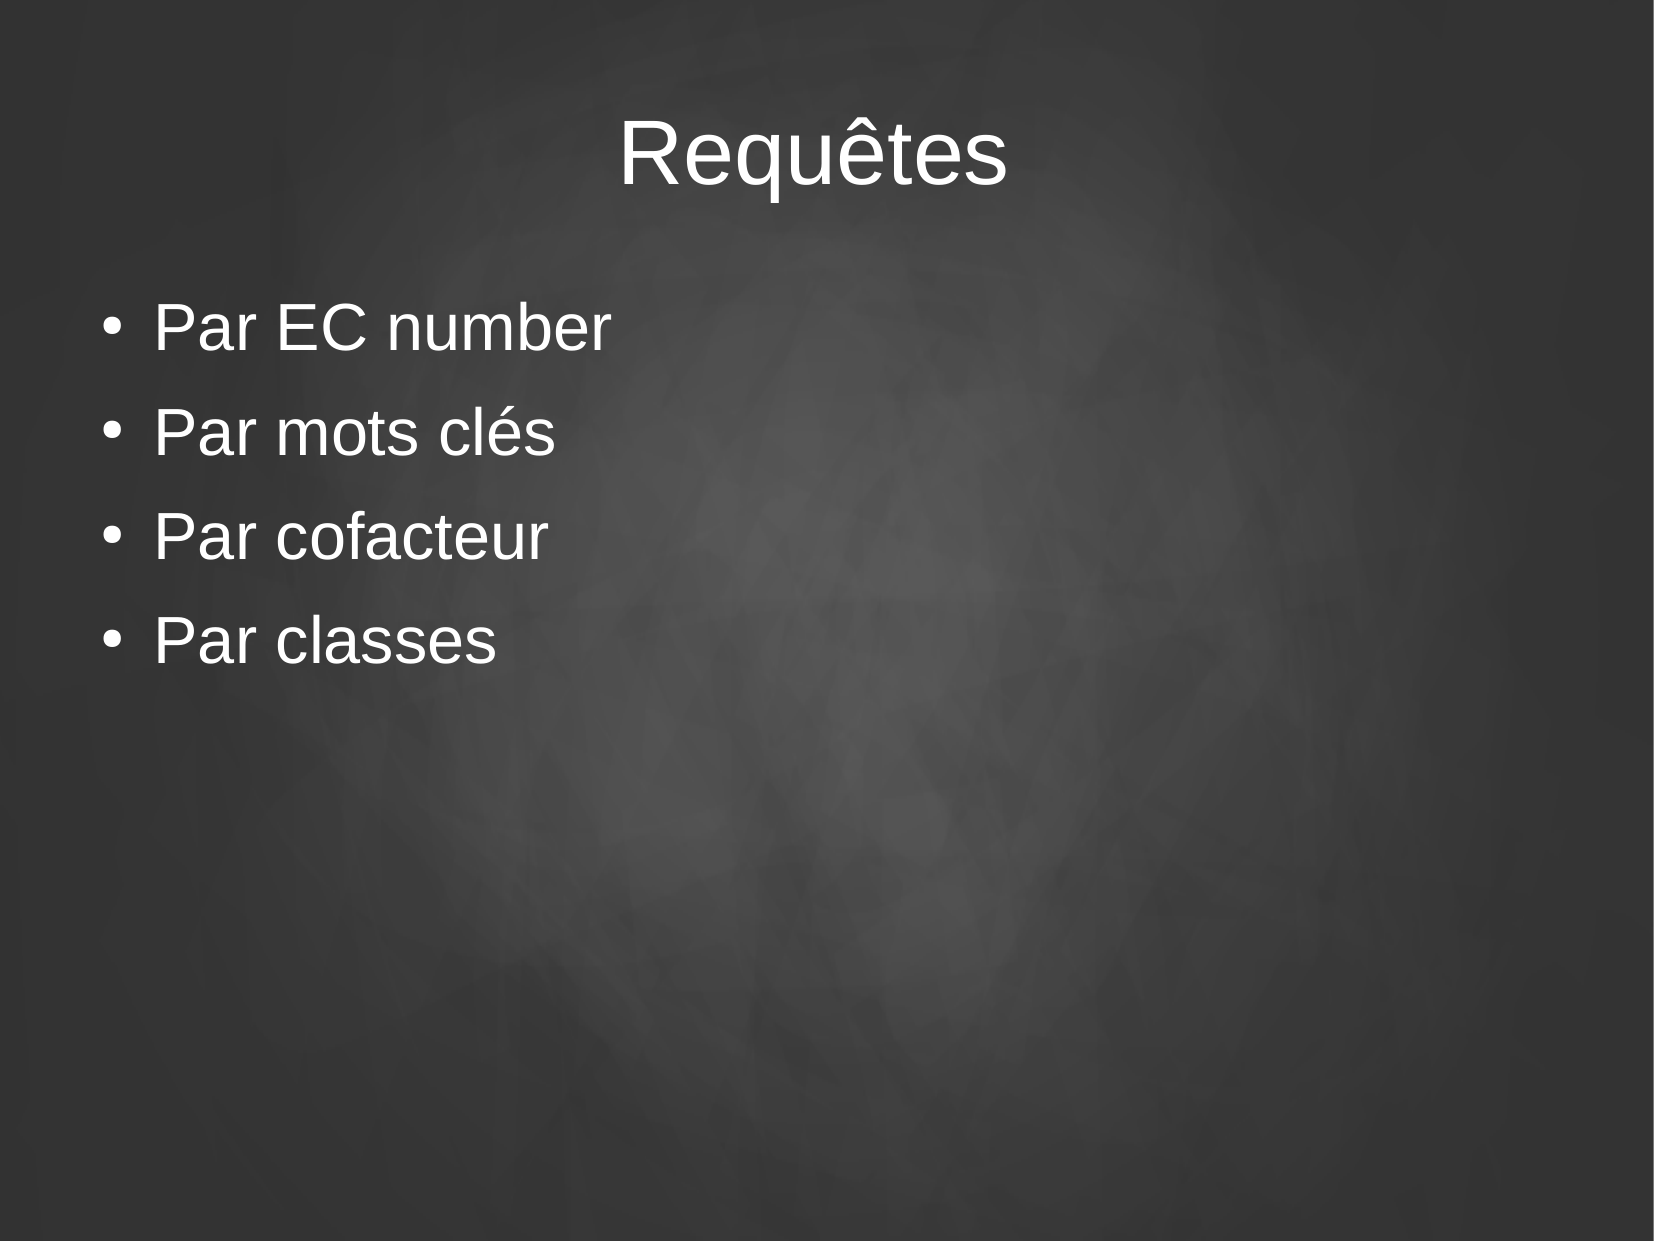

# Requêtes
Par EC number
Par mots clés
Par cofacteur
Par classes